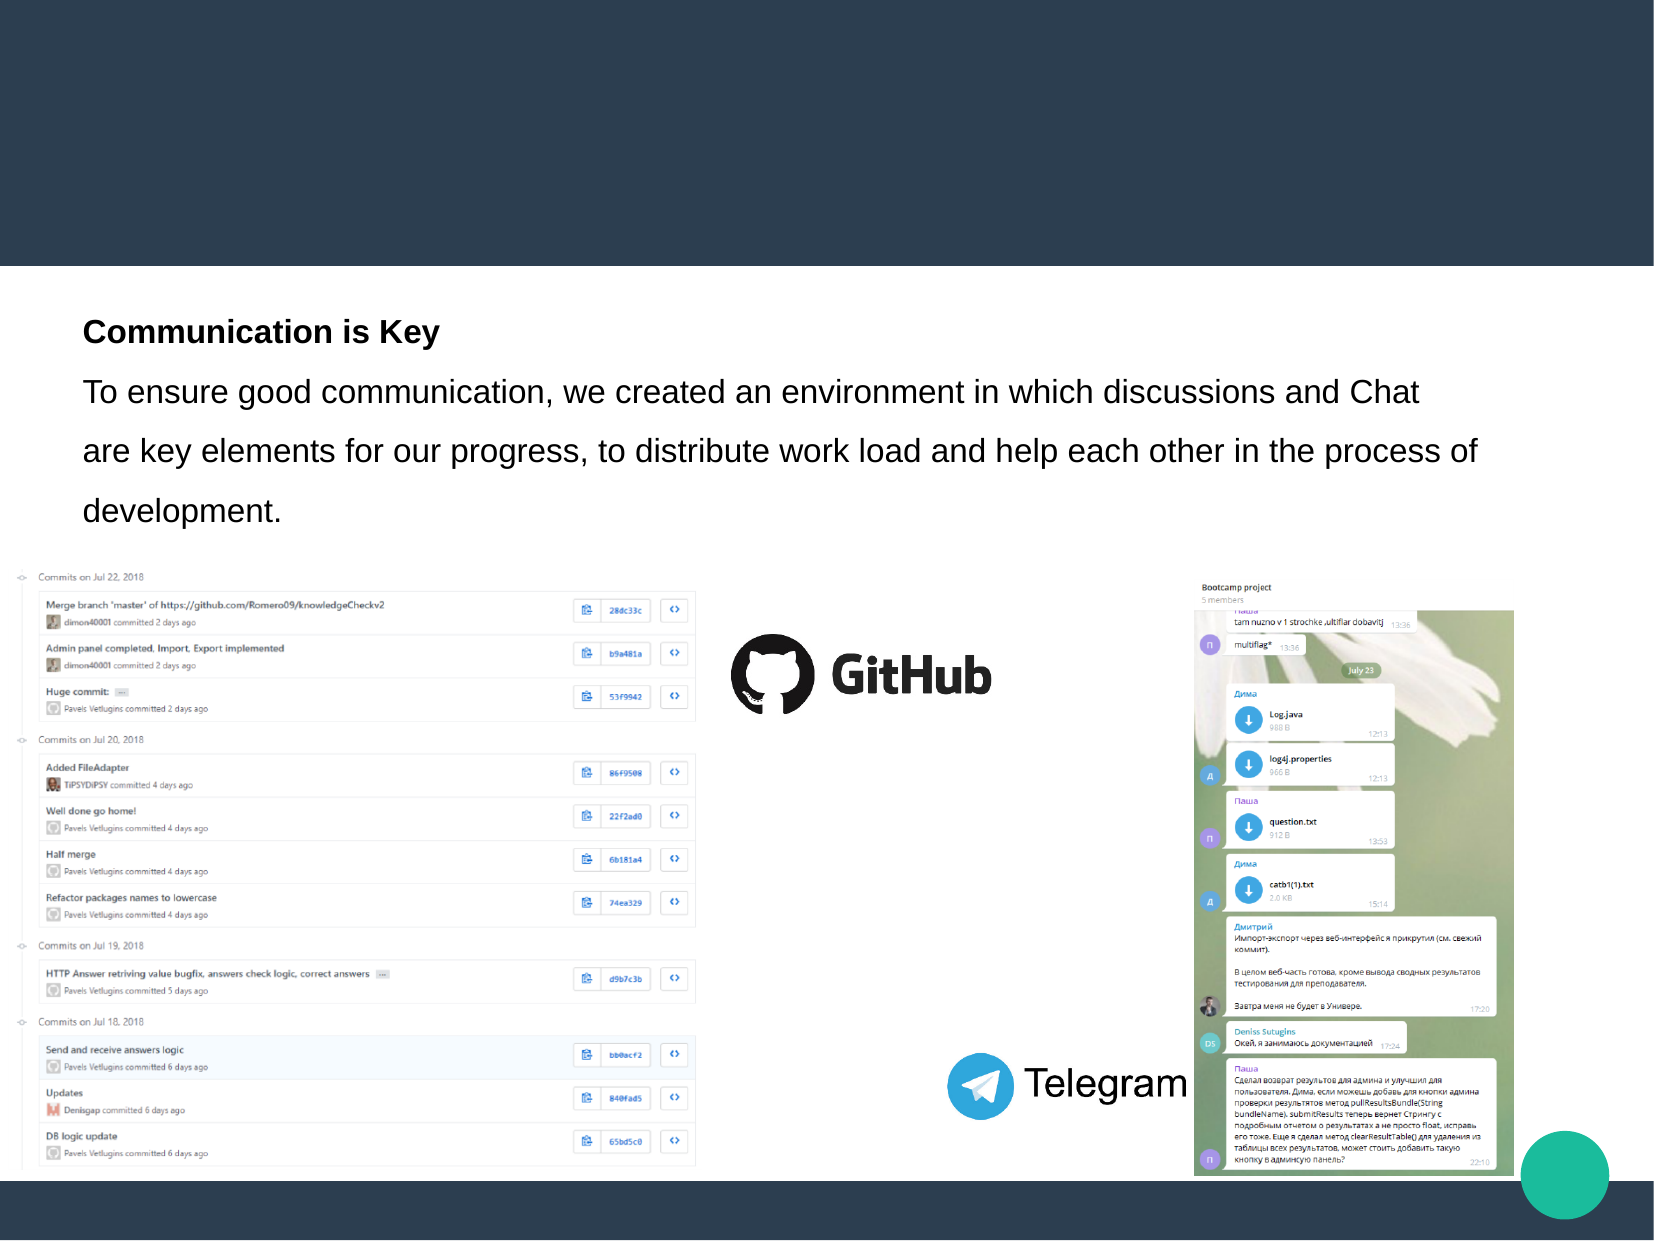

# Communication is Key
To ensure good communication, we created an environment in which discussions and Chat
are key elements for our progress, to distribute work load and help each other in the process of development.